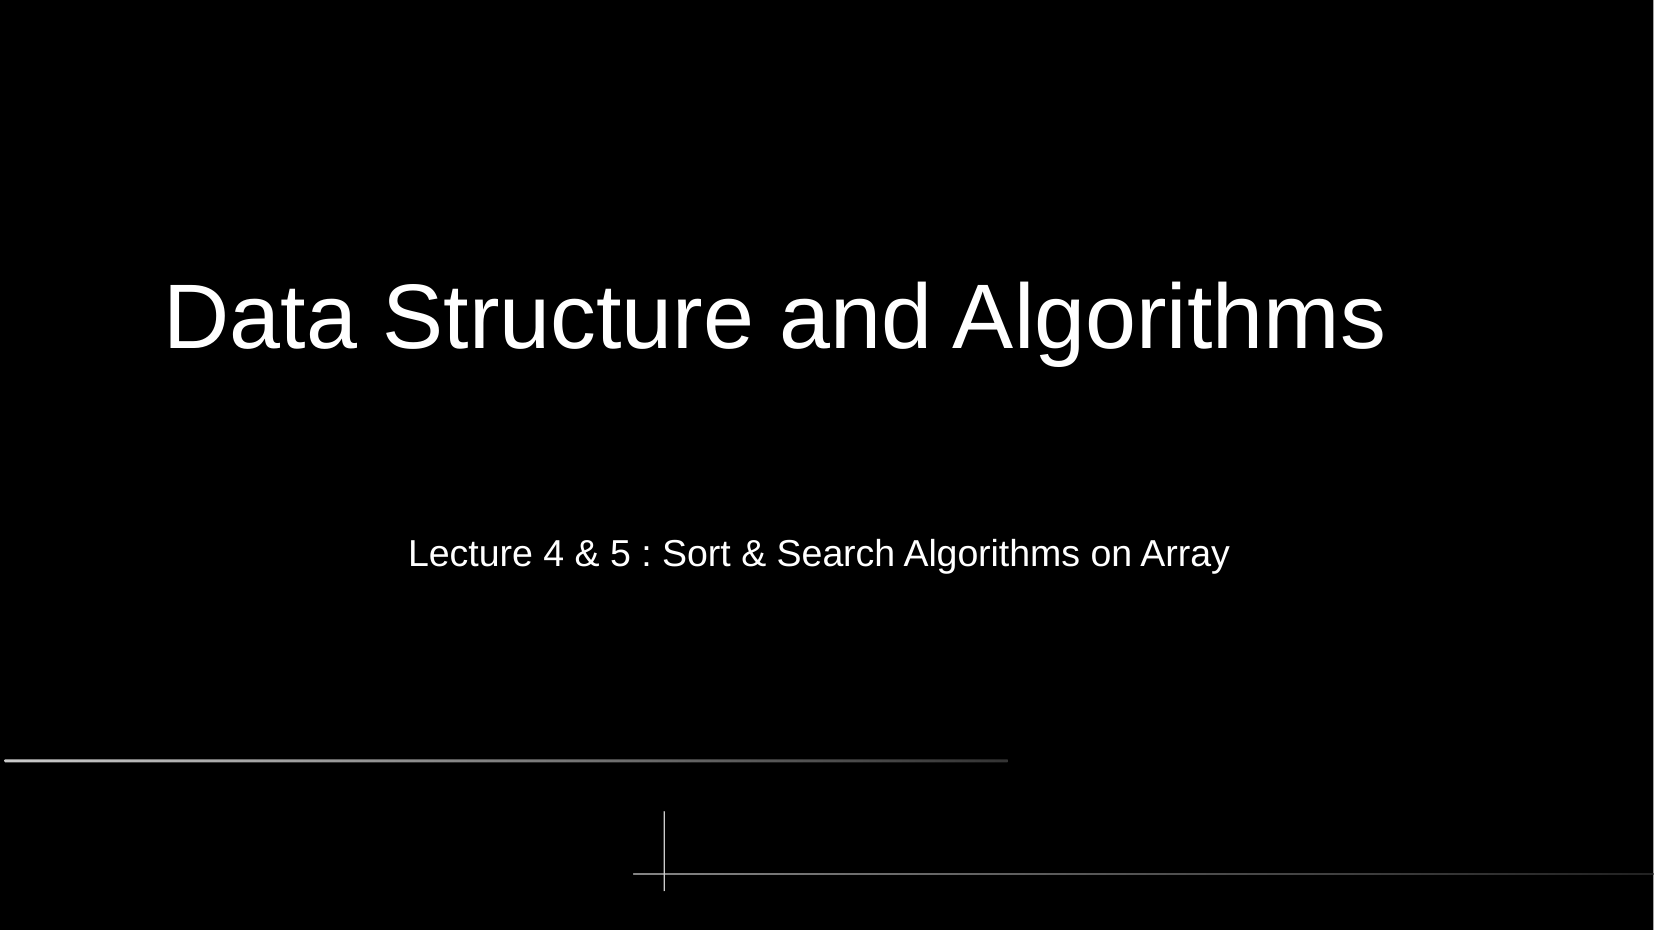

# Data Structure and Algorithms
Lecture 4 & 5 : Sort & Search Algorithms on Array